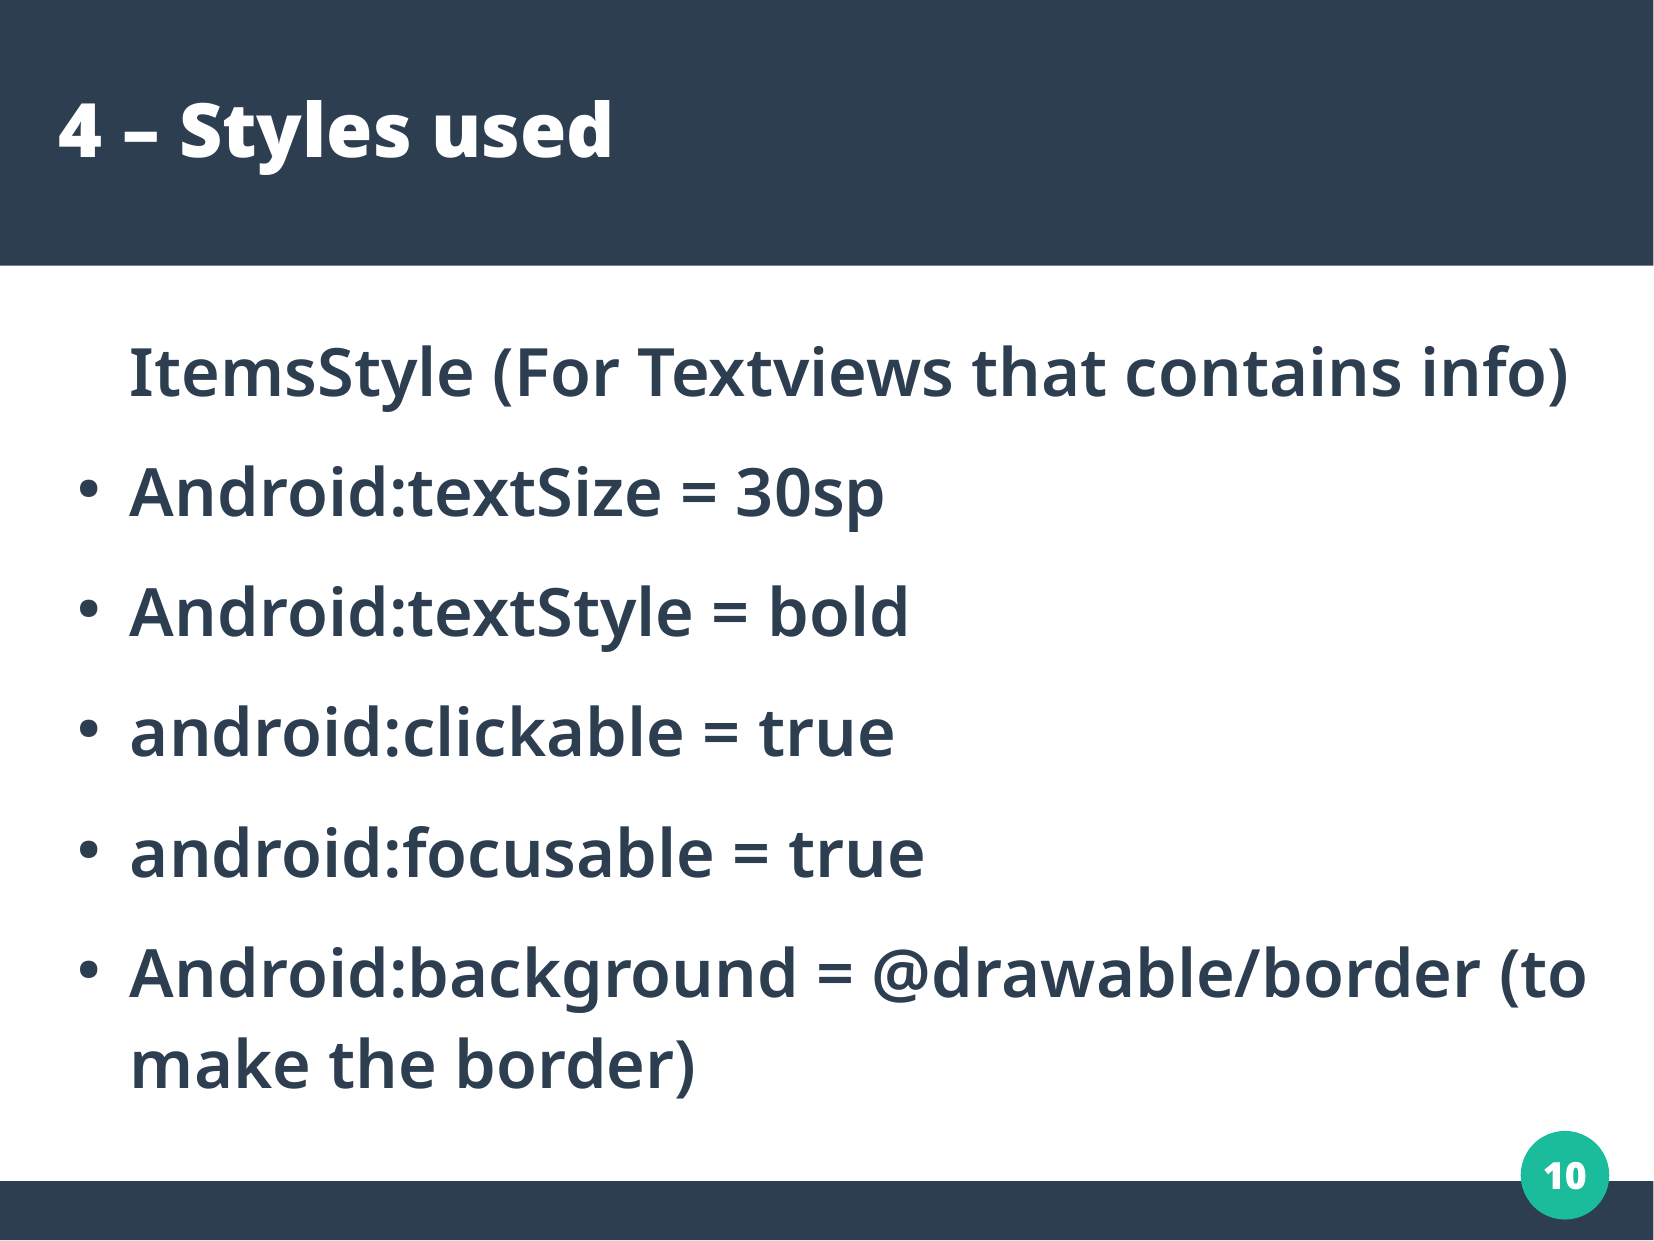

# 4 – Styles used
ItemsStyle (For Textviews that contains info)
Android:textSize = 30sp
Android:textStyle = bold
android:clickable = true
android:focusable = true
Android:background = @drawable/border (to make the border)
10